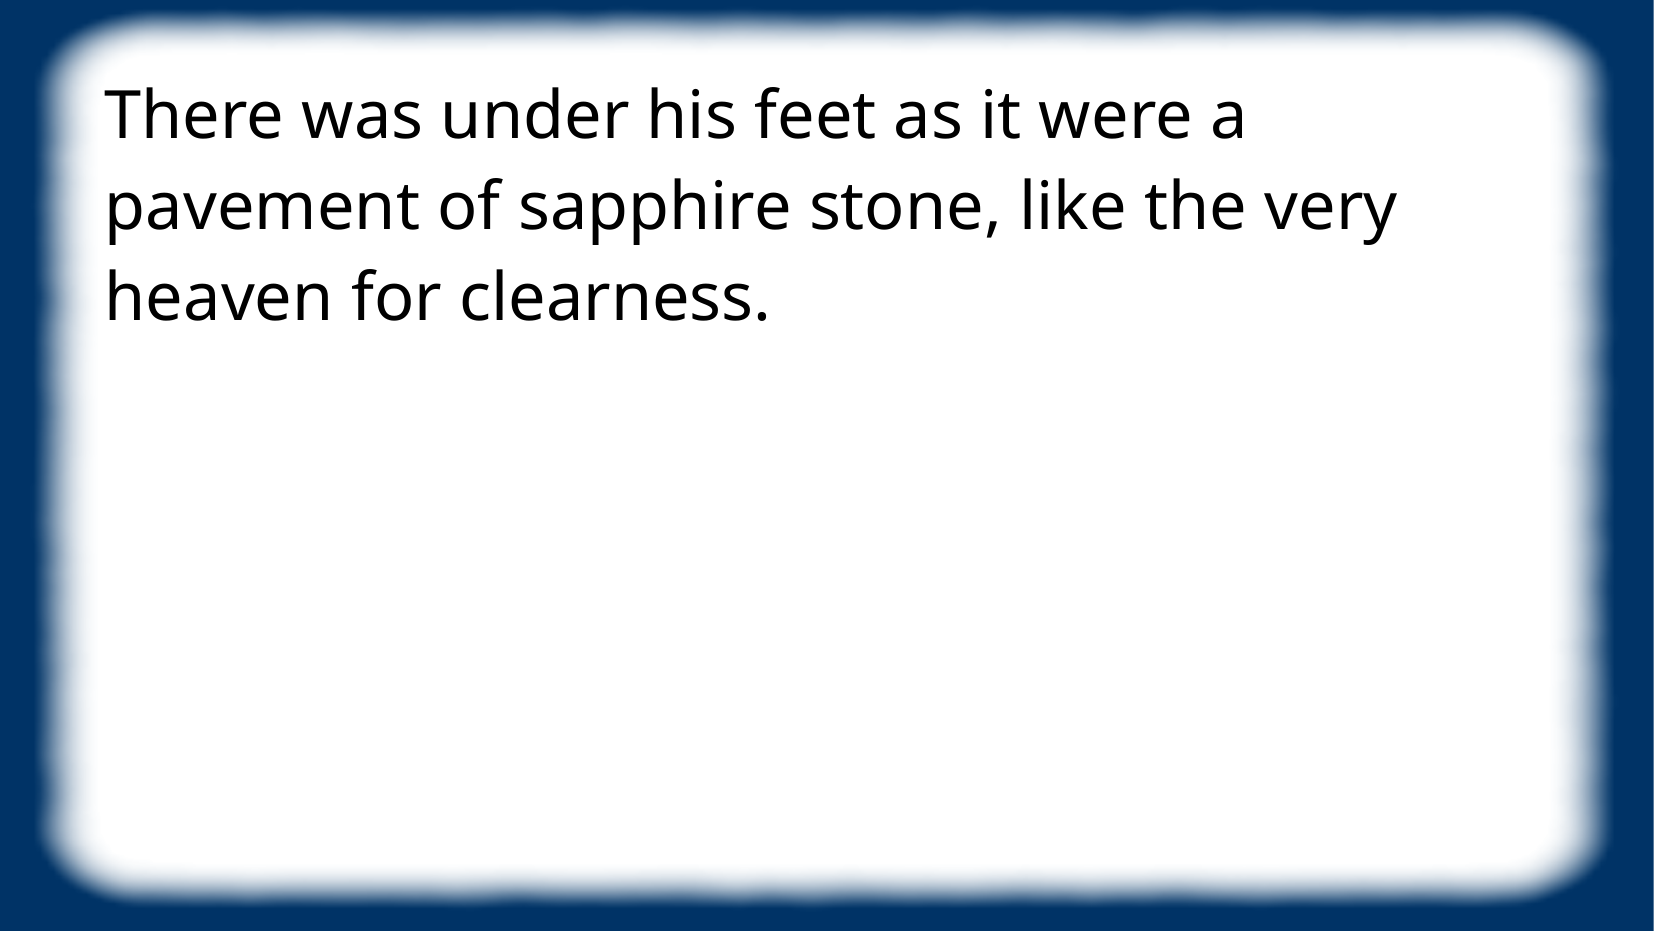

There was under his feet as it were a pavement of sapphire stone, like the very heaven for clearness.